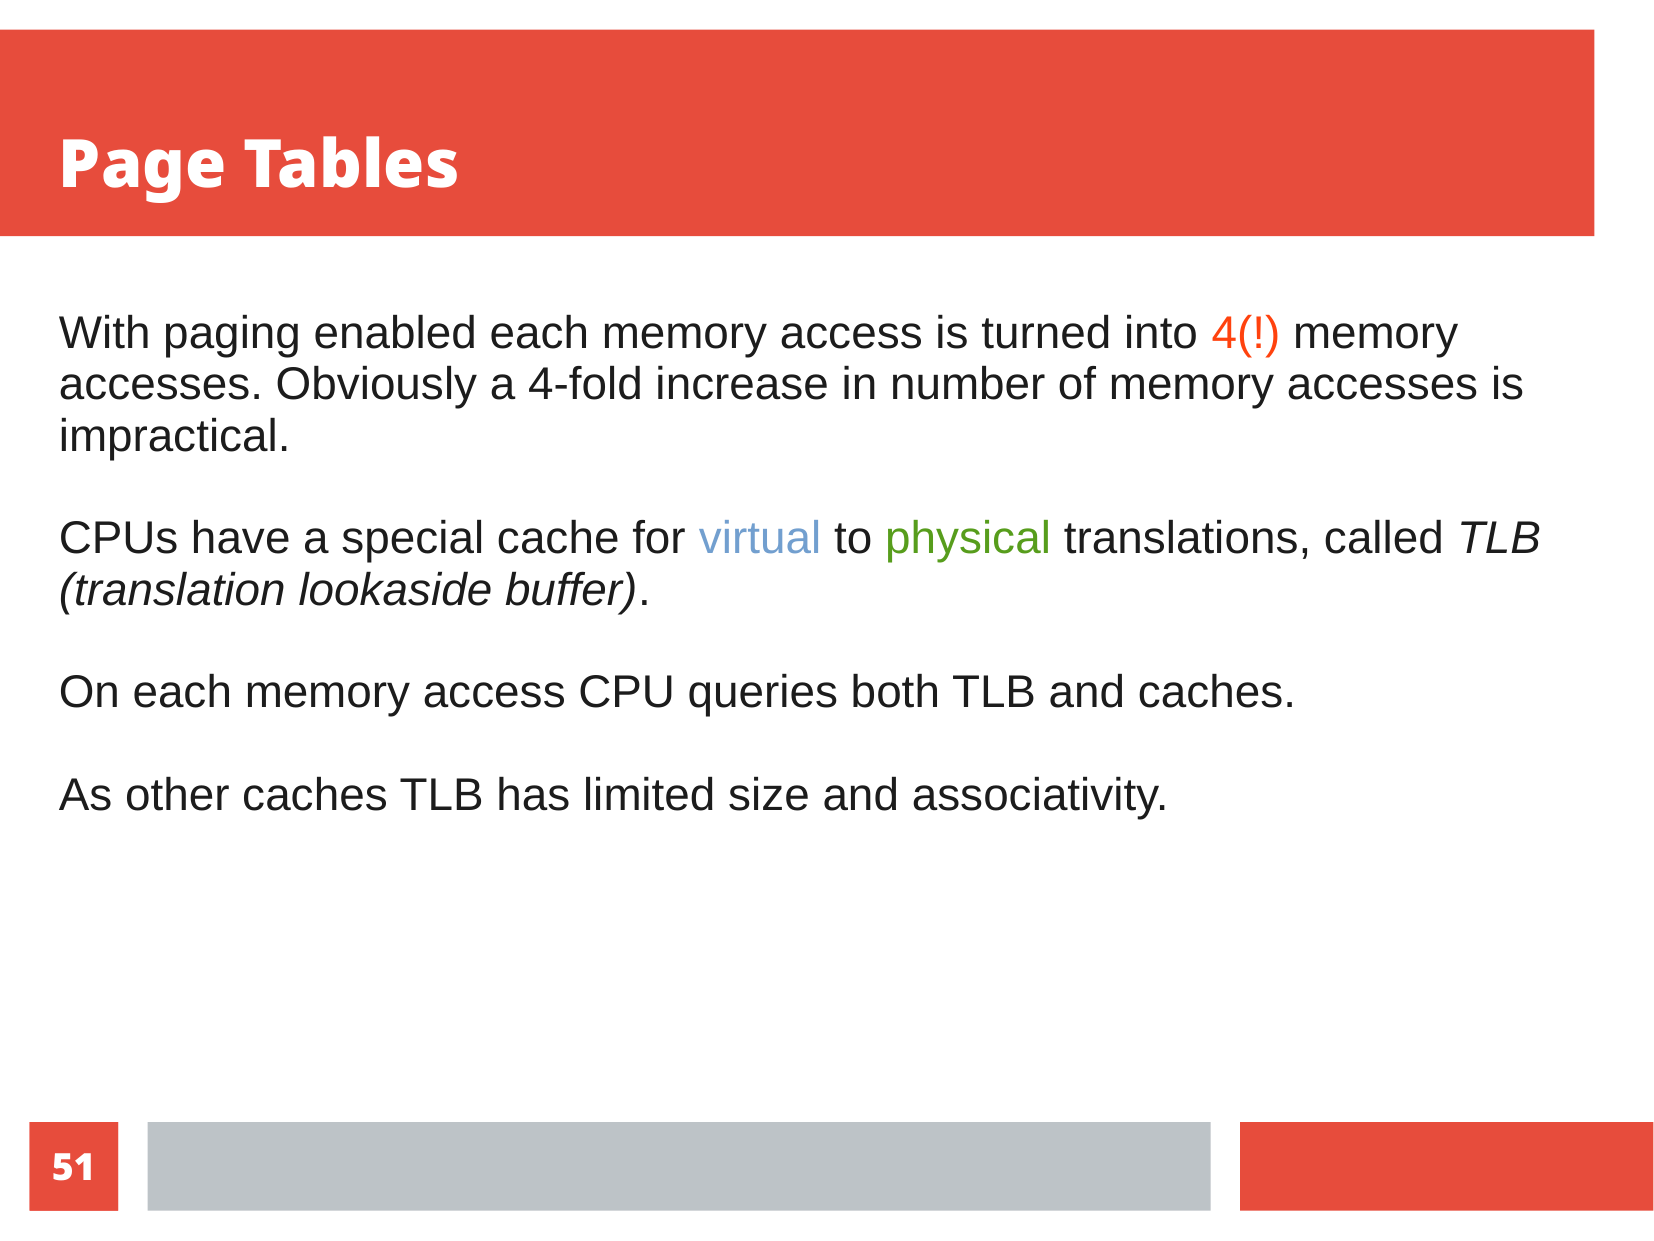

# Page Tables
With paging enabled each memory access is turned into 4(!) memory accesses. Obviously a 4-fold increase in number of memory accesses is impractical.
CPUs have a special cache for virtual to physical translations, called TLB (translation lookaside buffer).
On each memory access CPU queries both TLB and caches.
As other caches TLB has limited size and associativity.
51